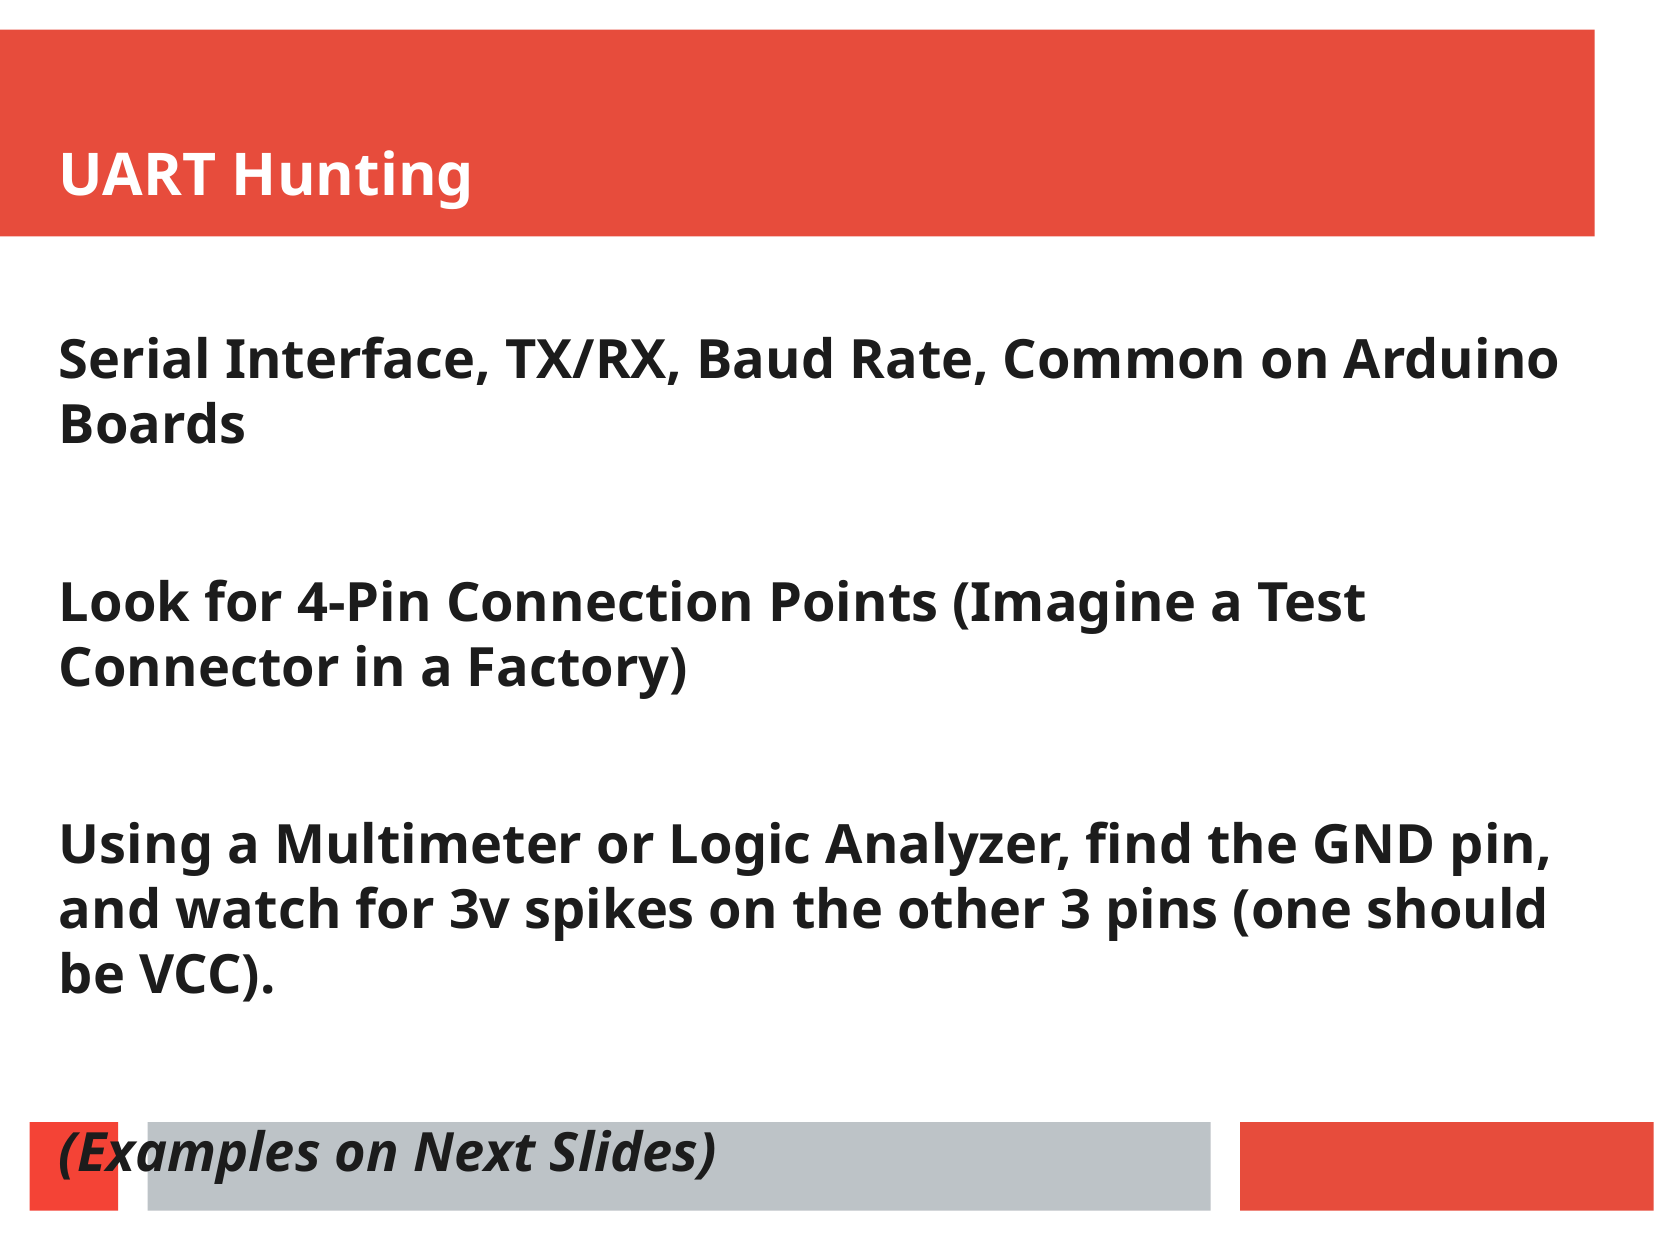

UART Hunting
Serial Interface, TX/RX, Baud Rate, Common on Arduino Boards
Look for 4-Pin Connection Points (Imagine a Test Connector in a Factory)
Using a Multimeter or Logic Analyzer, find the GND pin, and watch for 3v spikes on the other 3 pins (one should be VCC).
(Examples on Next Slides)